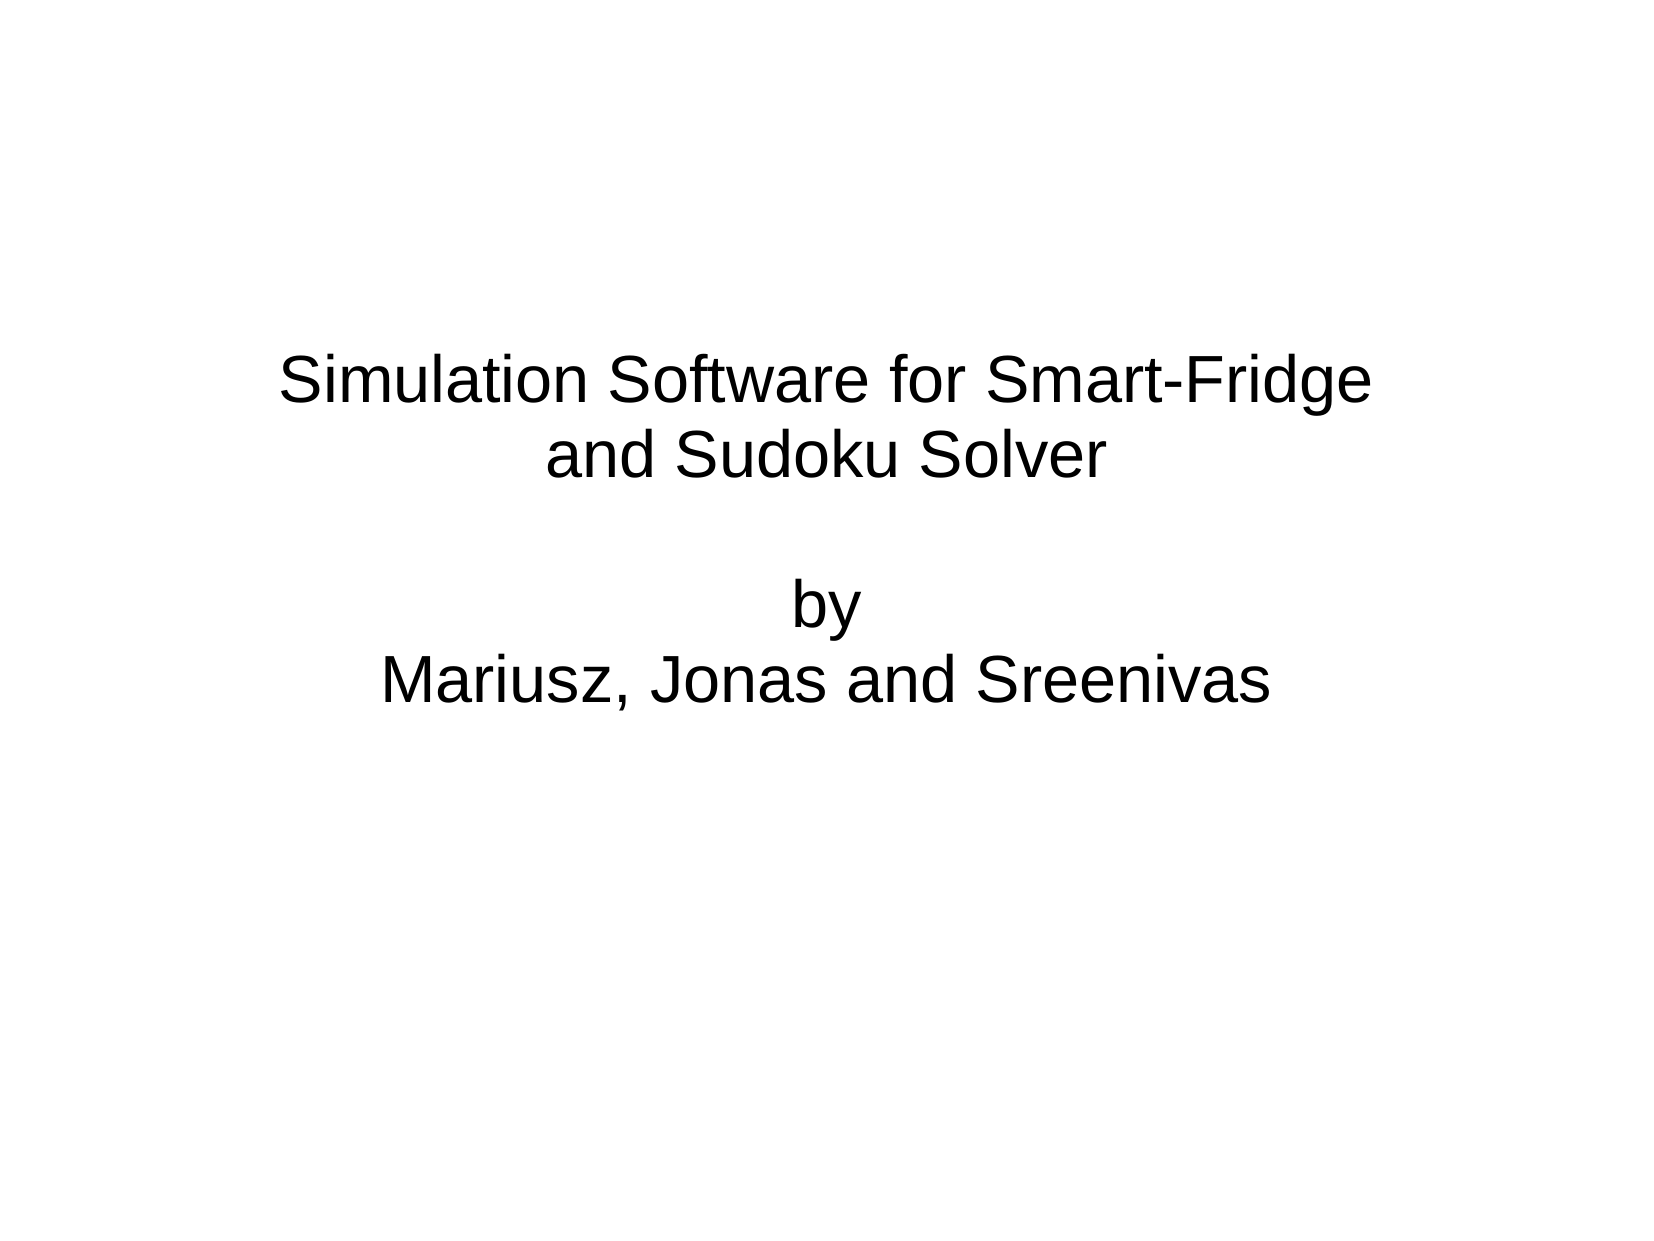

# Simulation Software for Smart-Fridge
and Sudoku Solver
by
Mariusz, Jonas and Sreenivas